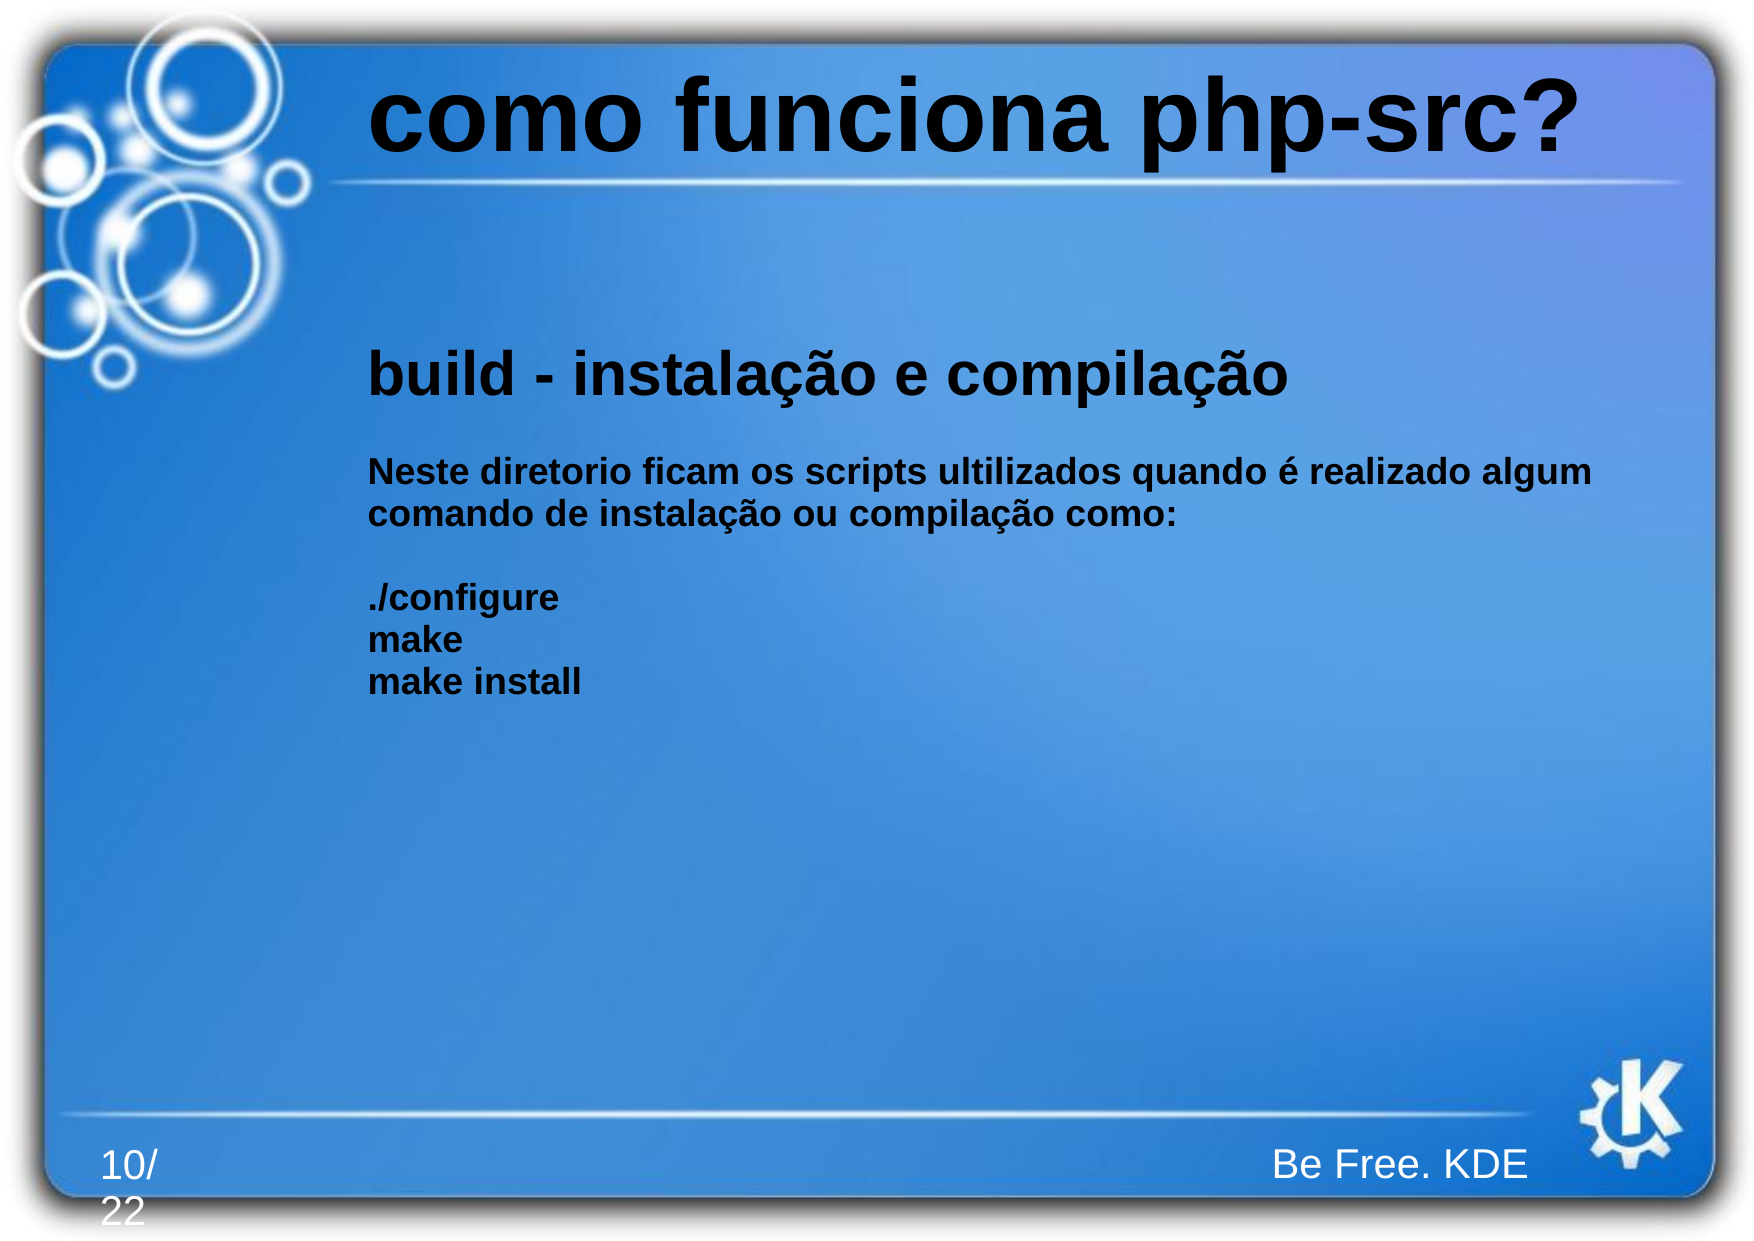

como funciona php-src?
build - instalação e compilação
Neste diretorio ficam os scripts ultilizados quando é realizado algum comando de instalação ou compilação como:
./configure
make
make install